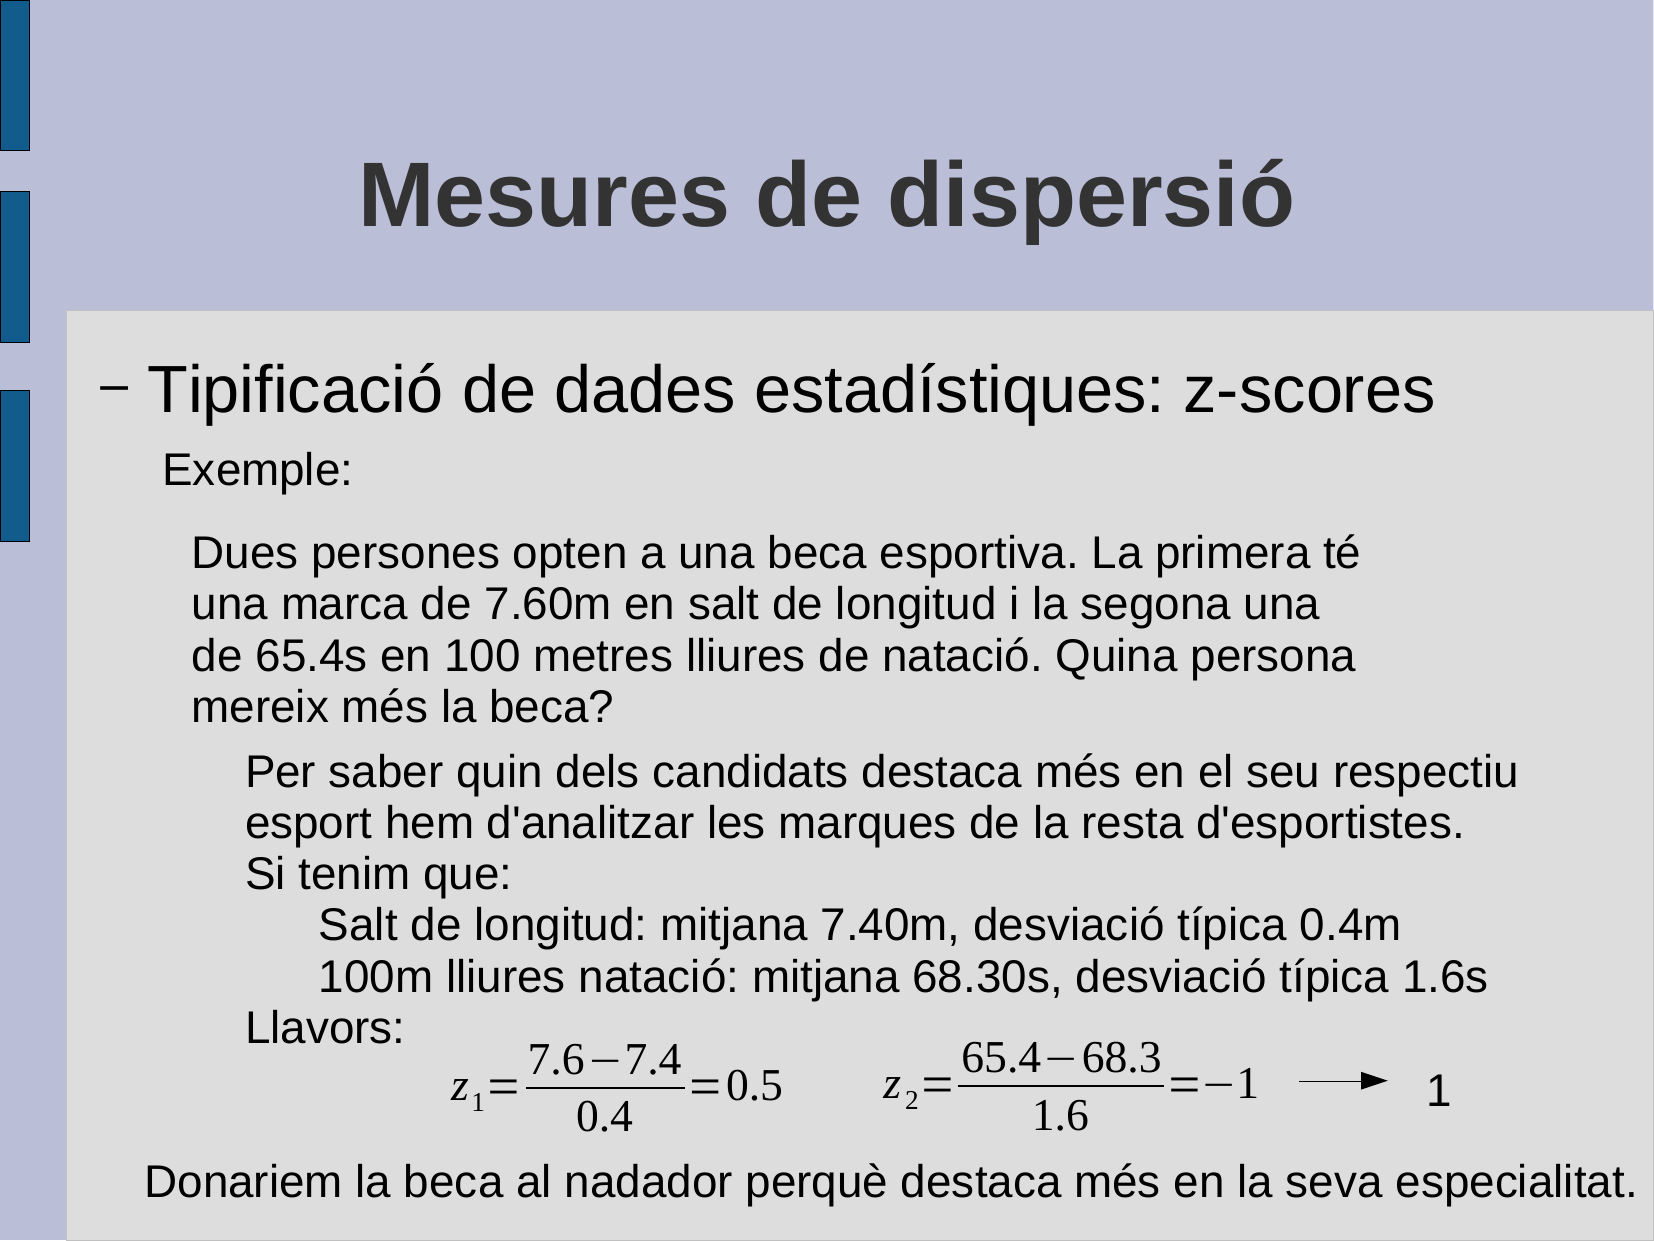

# Mesures de dispersió
Tipificació de dades estadístiques: z-scores
Exemple:
Dues persones opten a una beca esportiva. La primera té una marca de 7.60m en salt de longitud i la segona una de 65.4s en 100 metres lliures de natació. Quina persona mereix més la beca?
Per saber quin dels candidats destaca més en el seu respectiu esport hem d'analitzar les marques de la resta d'esportistes.
Si tenim que:
	Salt de longitud: mitjana 7.40m, desviació típica 0.4m
	100m lliures natació: mitjana 68.30s, desviació típica 1.6s
Llavors:
1
Donariem la beca al nadador perquè destaca més en la seva especialitat.